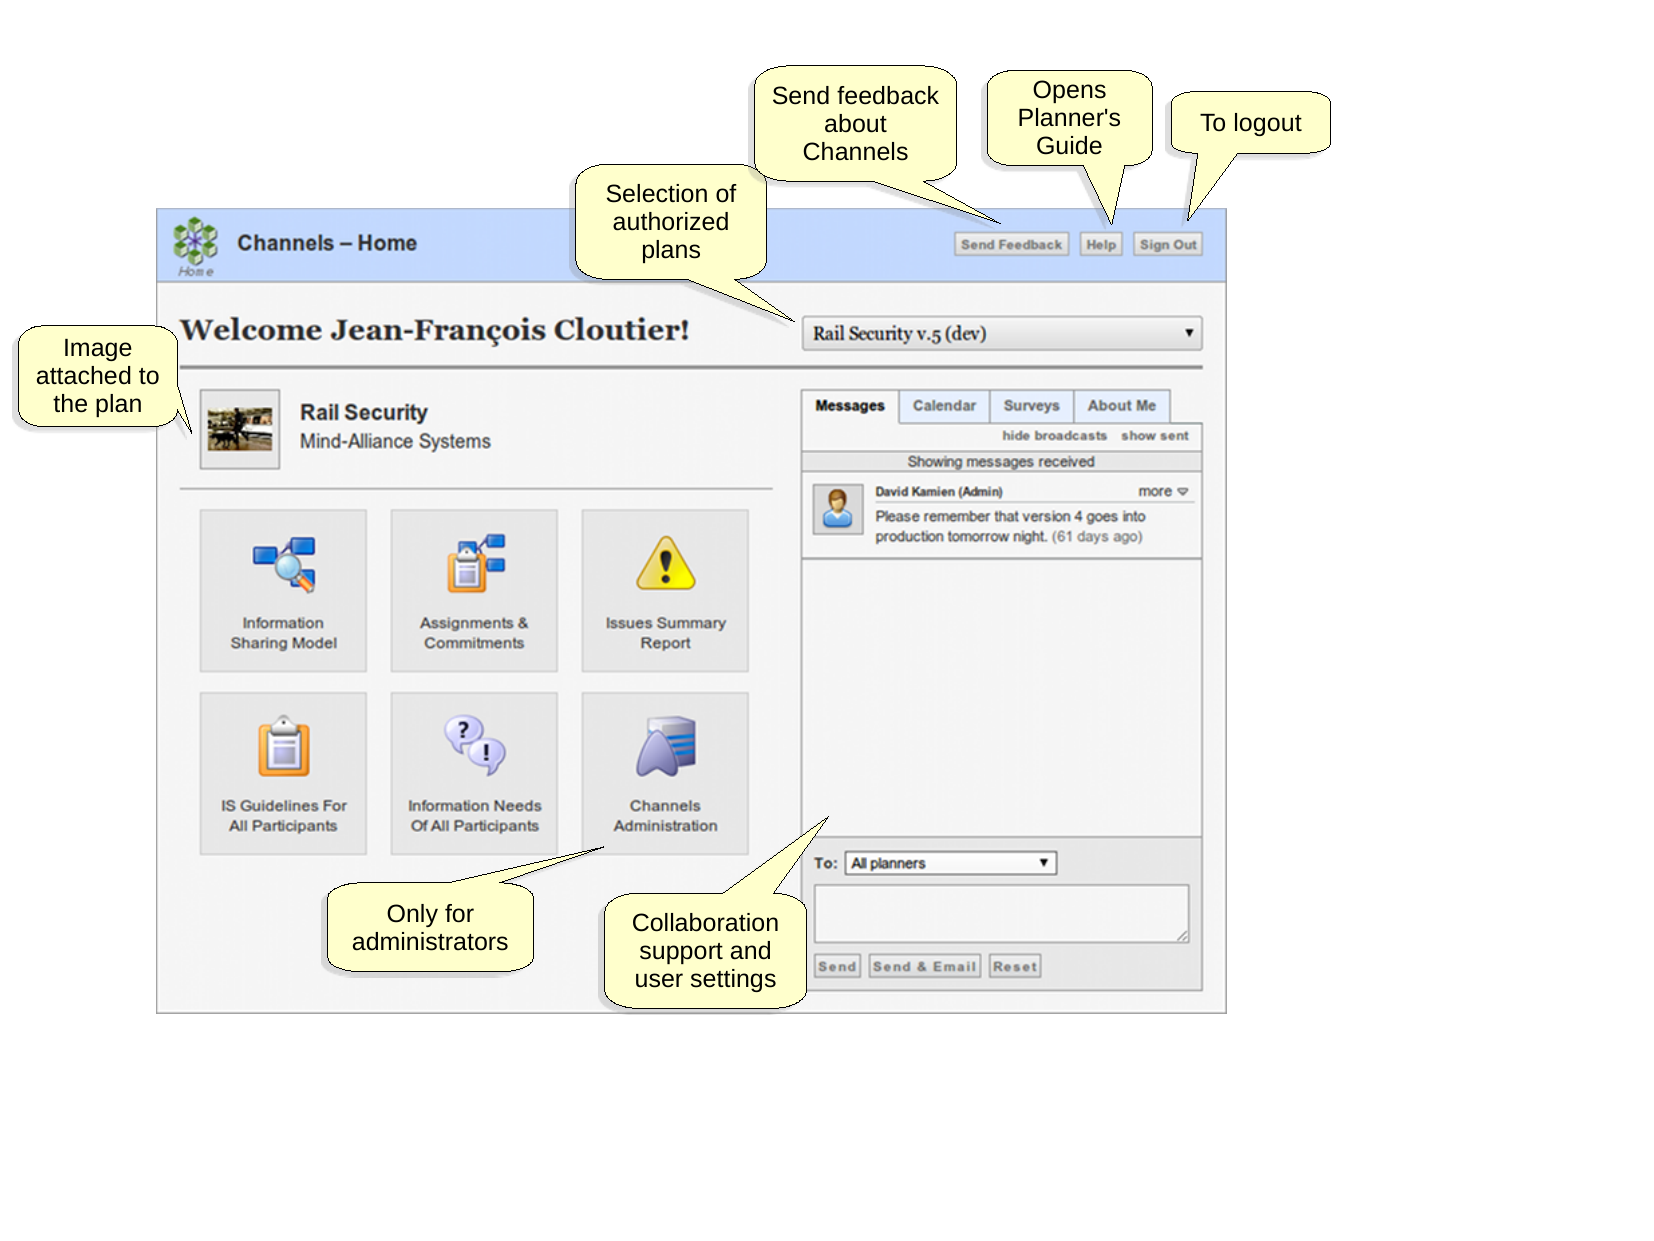

Send feedback about Channels
Opens Planner's Guide
To logout
Selection of authorized plans
Image attached to the plan
Only for administrators
Collaboration support and user settings